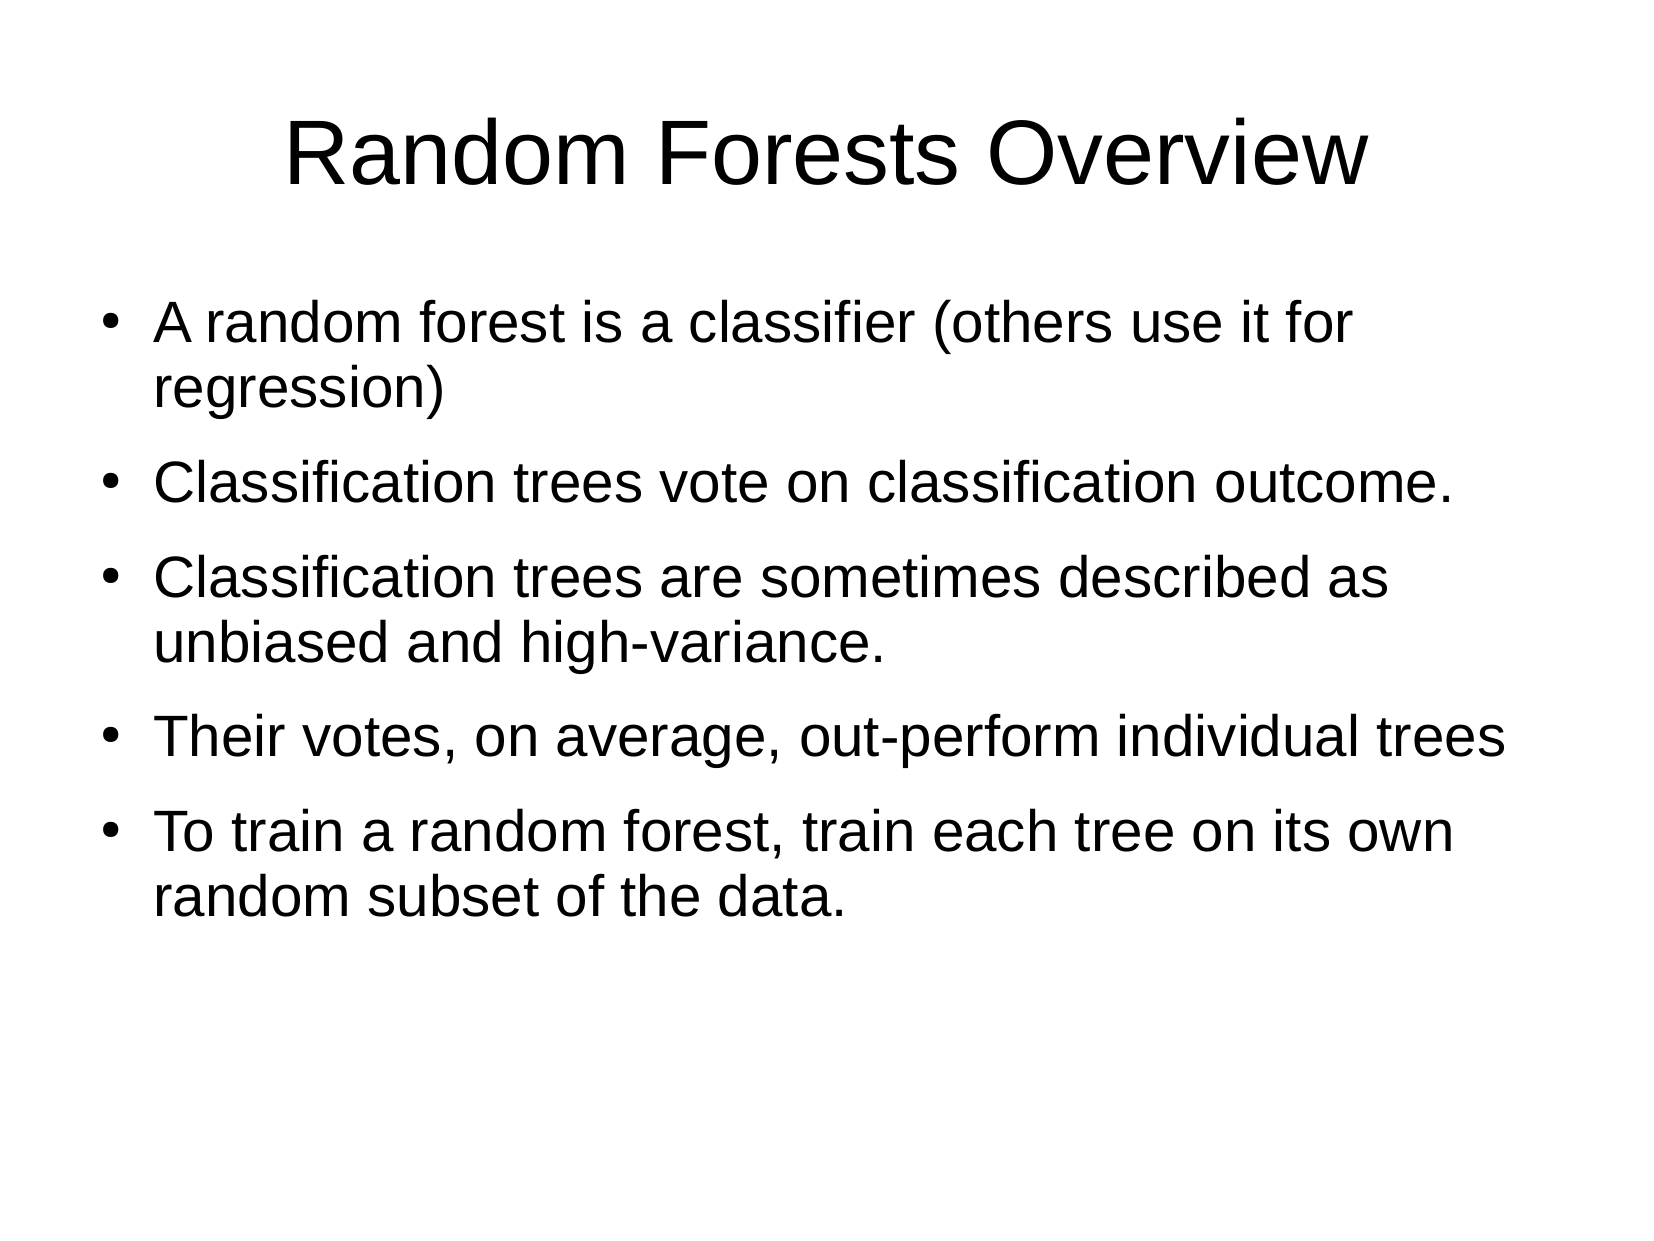

# Random Forests Overview
A random forest is a classifier (others use it for regression)
Classification trees vote on classification outcome.
Classification trees are sometimes described as unbiased and high-variance.
Their votes, on average, out-perform individual trees
To train a random forest, train each tree on its own random subset of the data.